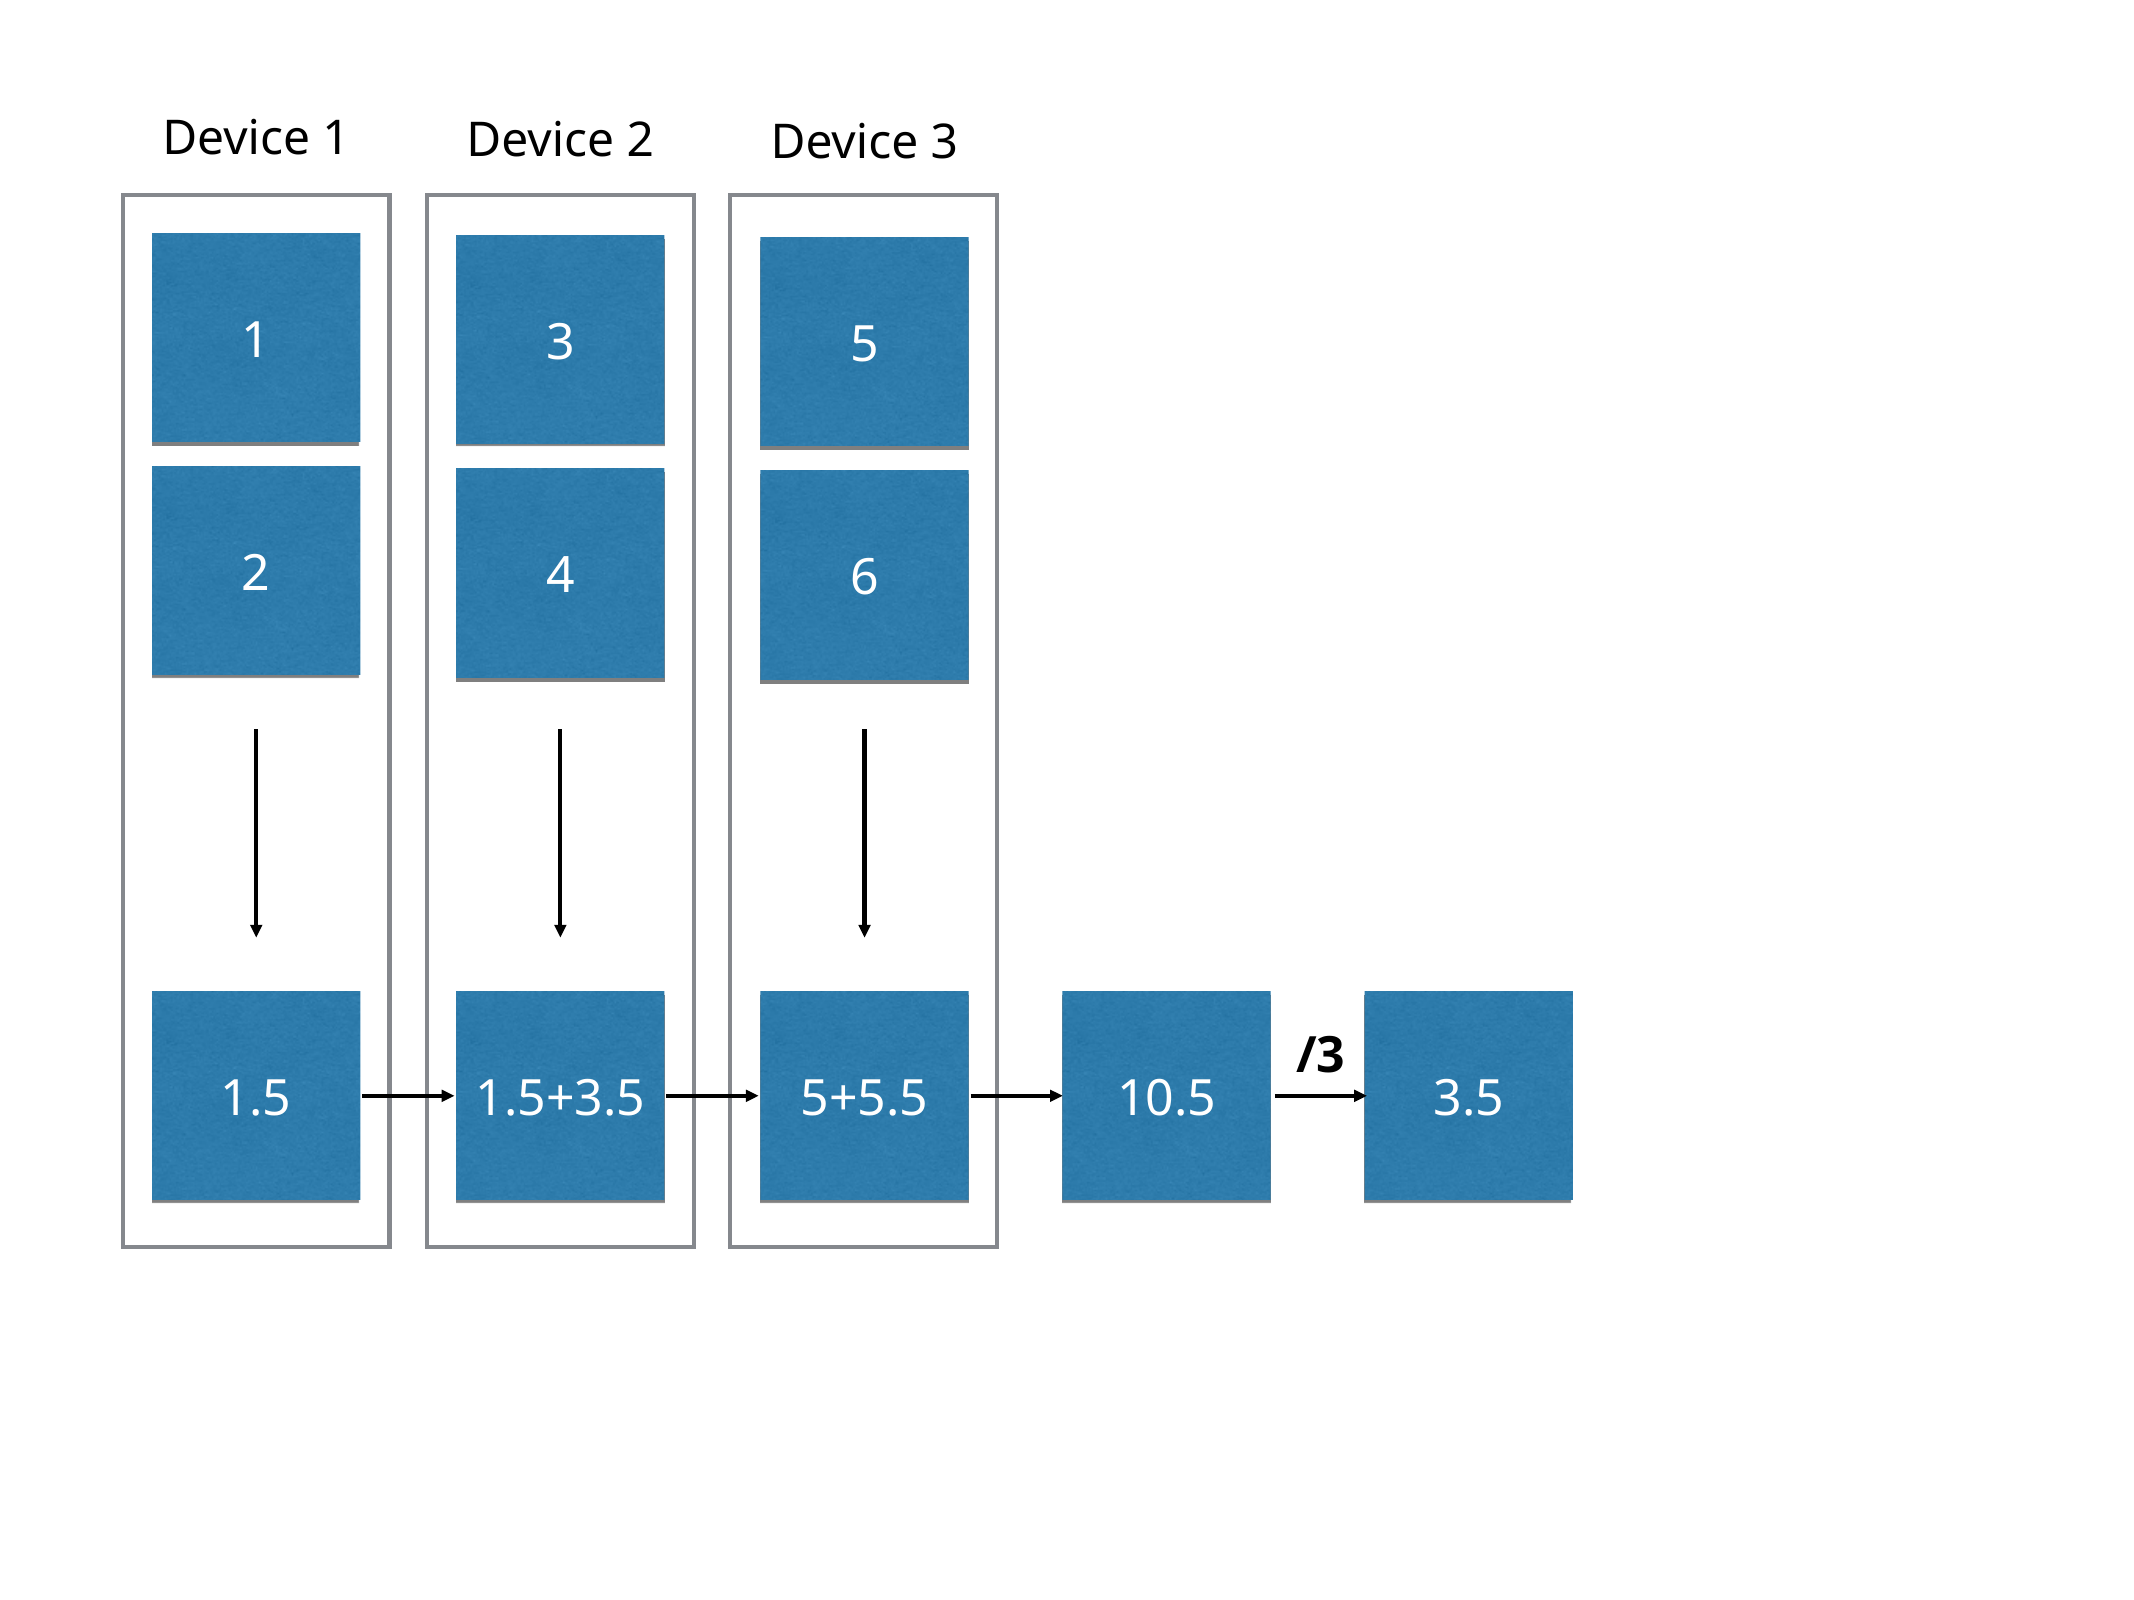

Device 1
Device 2
Device 3
1
3
5
2
4
6
1.5
1.5+3.5
5+5.5
10.5
3.5
/3